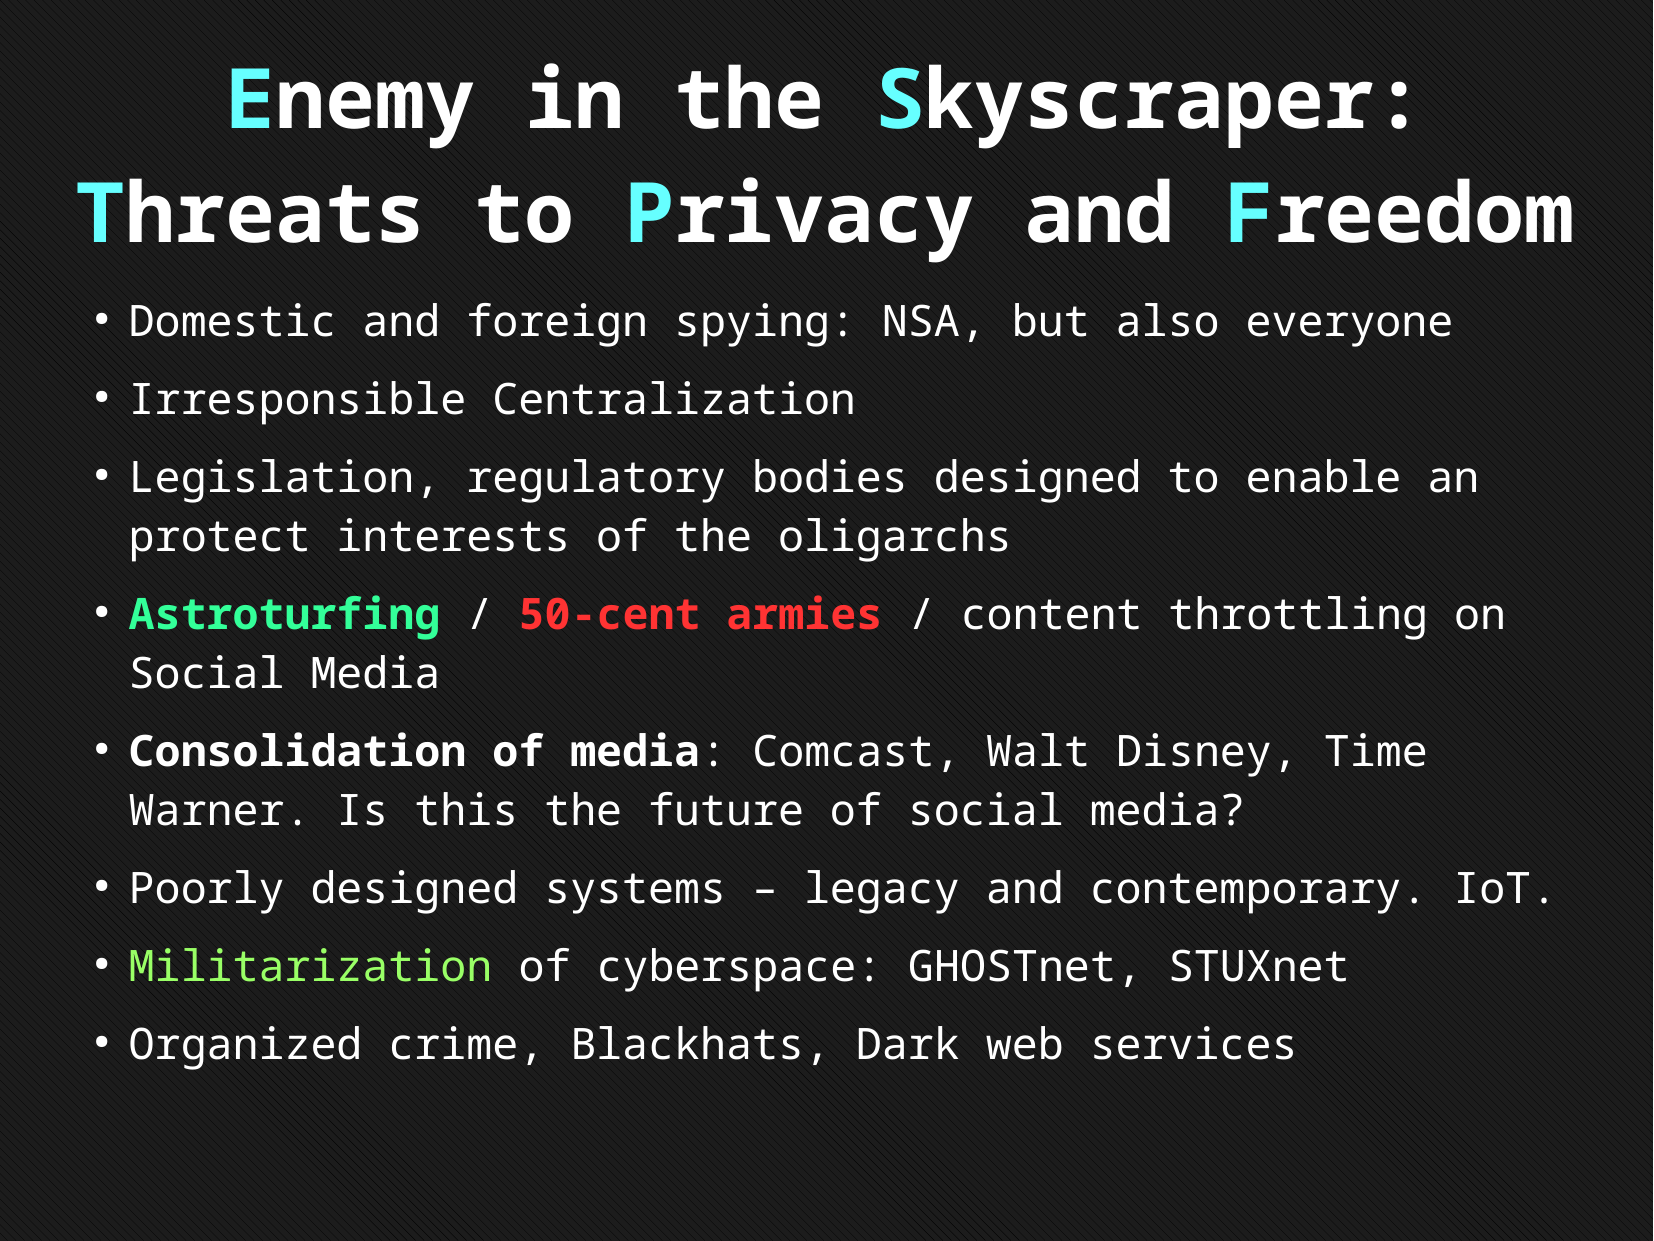

# Enemy in the Skyscraper: Threats to Privacy and Freedom
Domestic and foreign spying: NSA, but also everyone
Irresponsible Centralization
Legislation, regulatory bodies designed to enable an protect interests of the oligarchs
Astroturfing / 50-cent armies / content throttling on Social Media
Consolidation of media: Comcast, Walt Disney, Time Warner. Is this the future of social media?
Poorly designed systems – legacy and contemporary. IoT.
Militarization of cyberspace: GHOSTnet, STUXnet
Organized crime, Blackhats, Dark web services